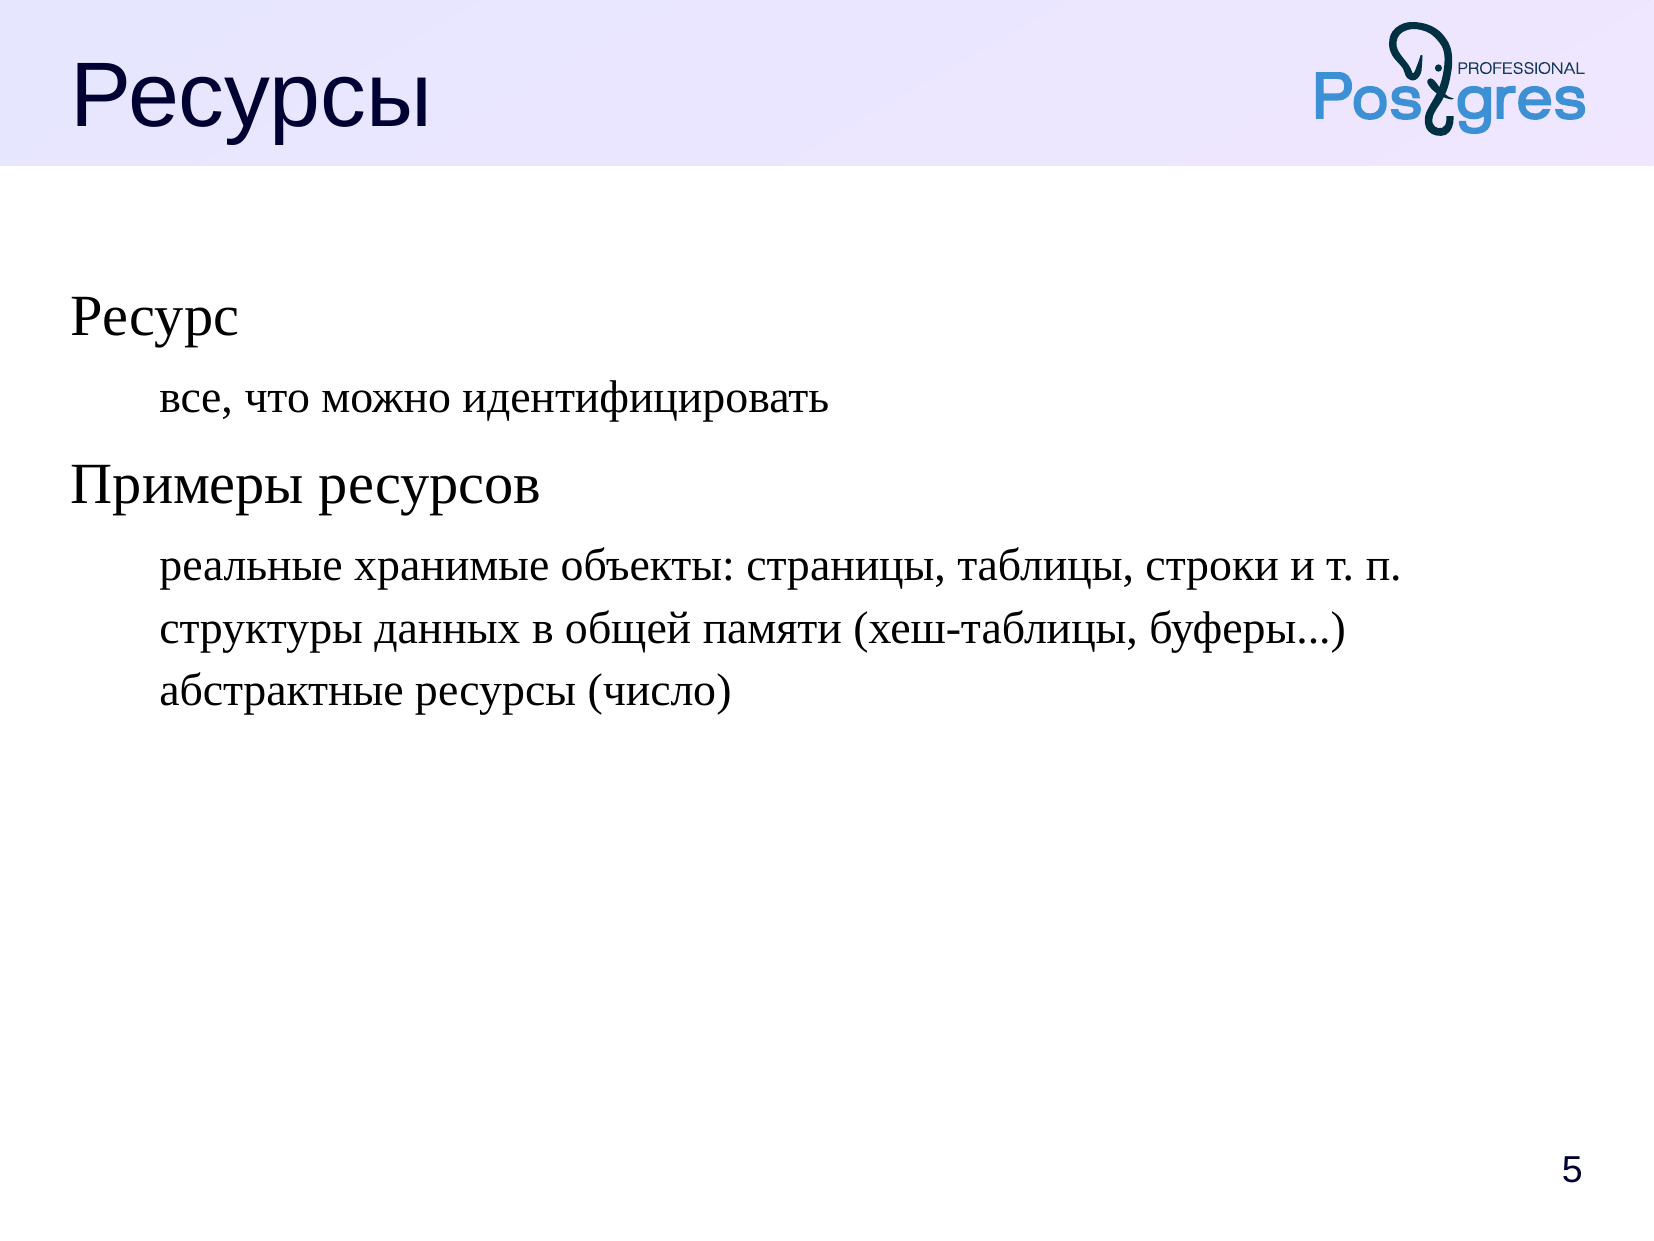

# Ресурсы
Ресурс
все, что можно идентифицировать
Примеры ресурсов
реальные хранимые объекты: страницы, таблицы, строки и т. п.
структуры данных в общей памяти (хеш-таблицы, буферы...)
абстрактные ресурсы (число)